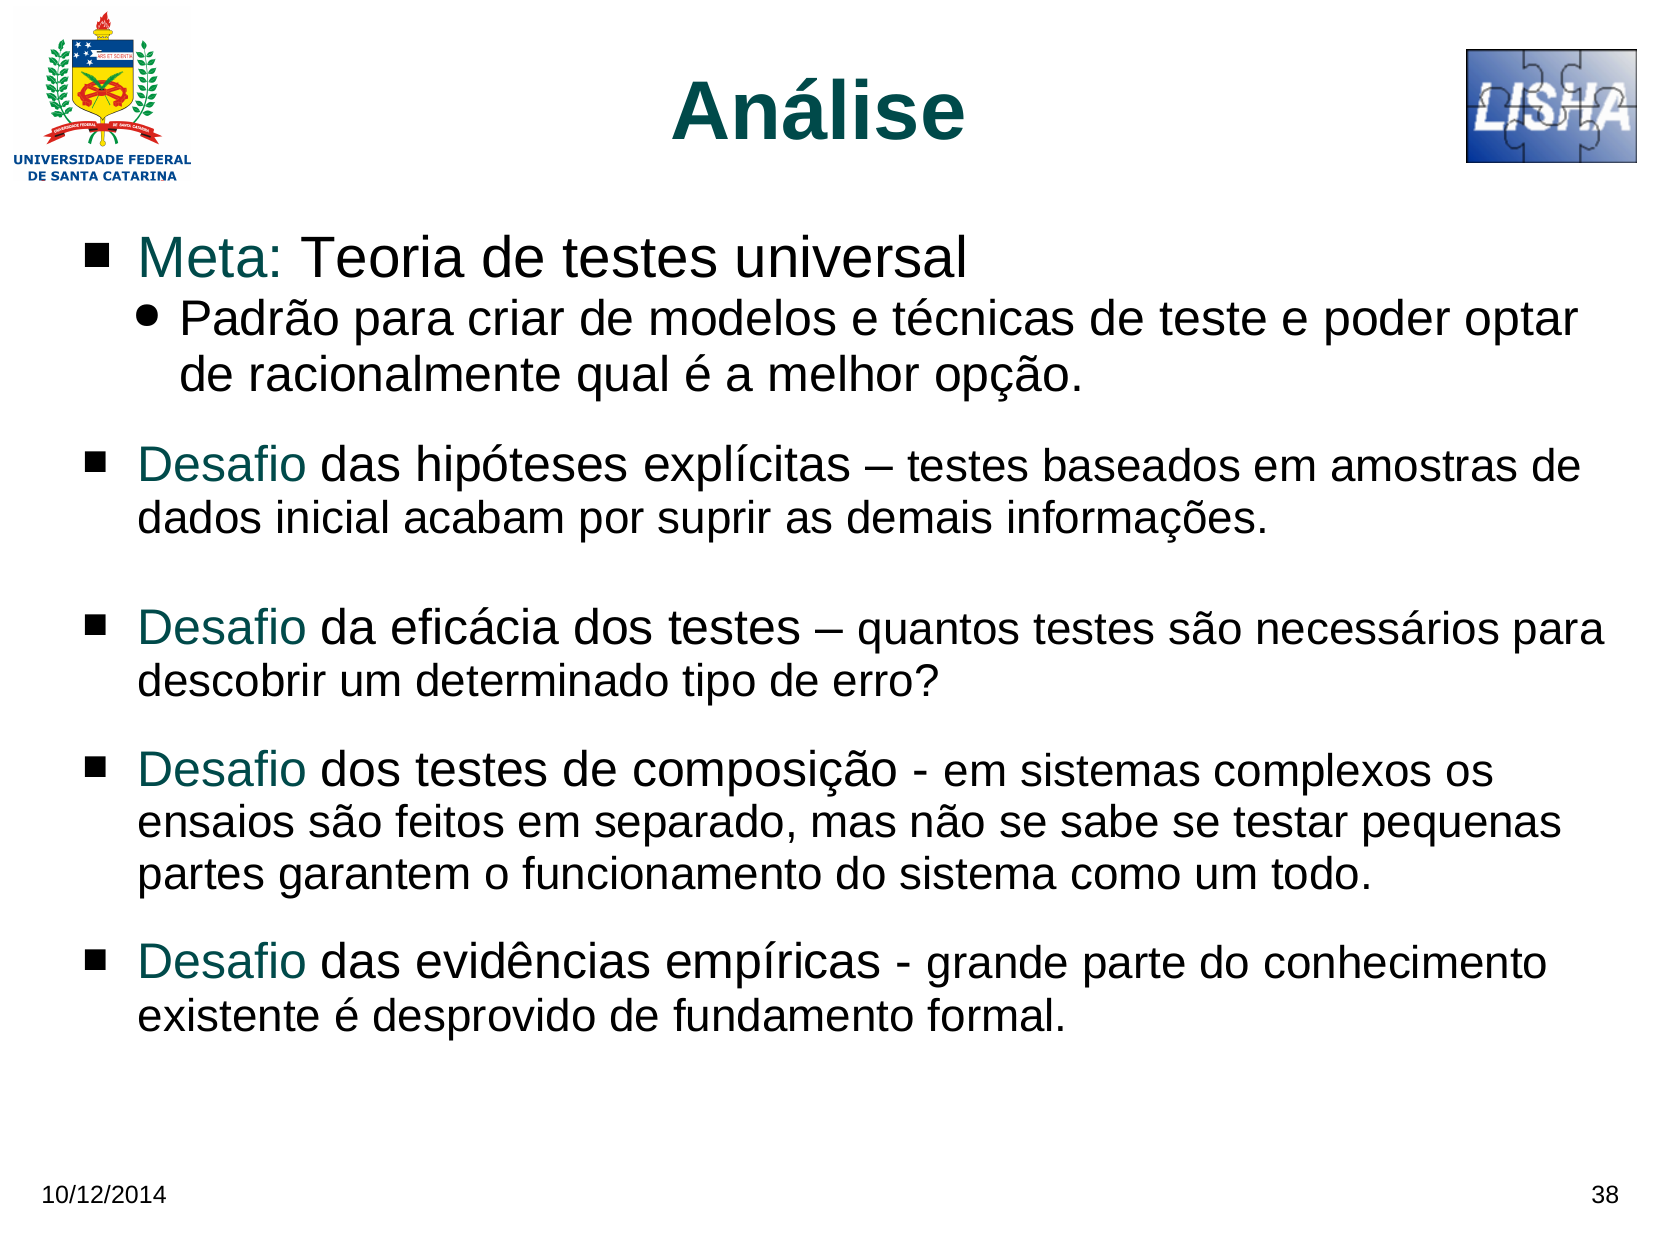

# Análise
Meta: Teoria de testes universal
Padrão para criar de modelos e técnicas de teste e poder optar de racionalmente qual é a melhor opção.
Desafio das hipóteses explícitas – testes baseados em amostras de dados inicial acabam por suprir as demais informações.
Desafio da eficácia dos testes – quantos testes são necessários para descobrir um determinado tipo de erro?
Desafio dos testes de composição - em sistemas complexos os ensaios são feitos em separado, mas não se sabe se testar pequenas partes garantem o funcionamento do sistema como um todo.
Desafio das evidências empíricas - grande parte do conhecimento existente é desprovido de fundamento formal.